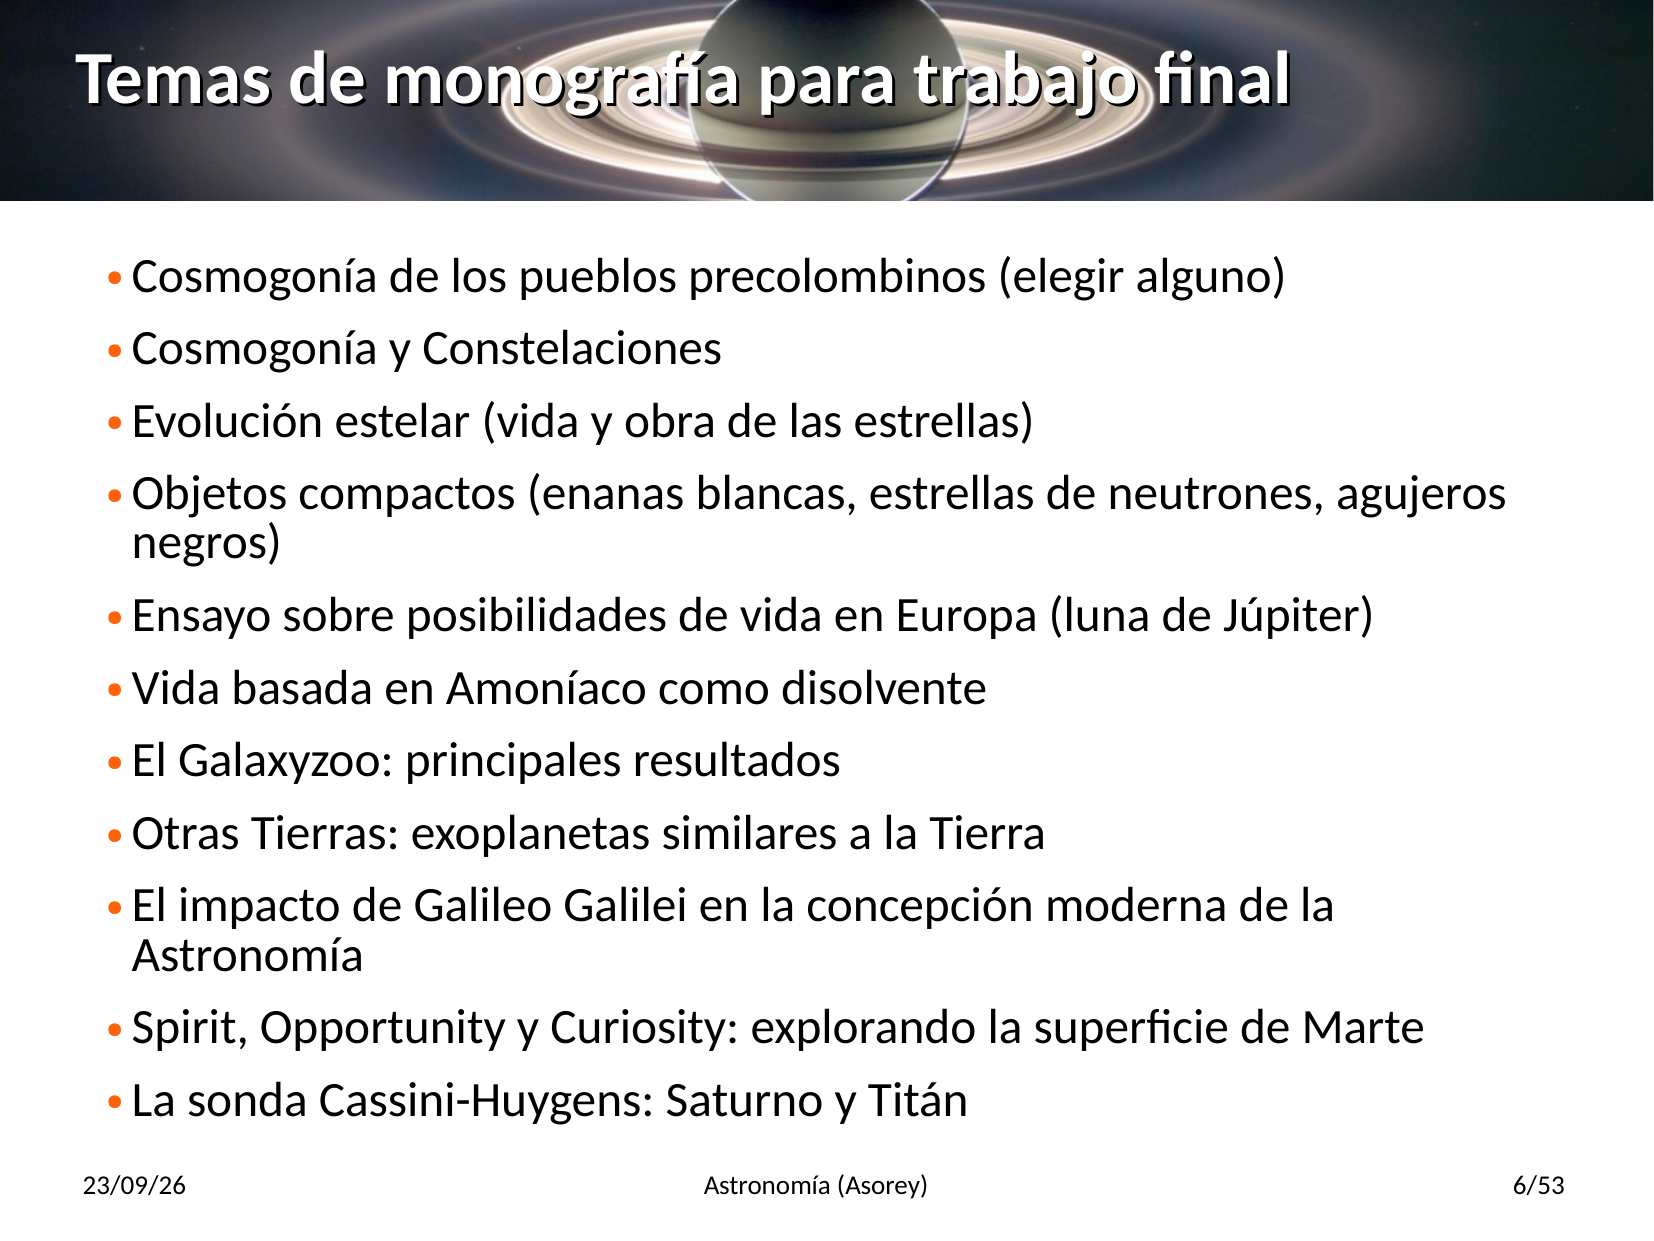

# Temas de monografía para trabajo final
Cosmogonía de los pueblos precolombinos (elegir alguno)
Cosmogonía y Constelaciones
Evolución estelar (vida y obra de las estrellas)
Objetos compactos (enanas blancas, estrellas de neutrones, agujeros negros)
Ensayo sobre posibilidades de vida en Europa (luna de Júpiter)
Vida basada en Amoníaco como disolvente
El Galaxyzoo: principales resultados
Otras Tierras: exoplanetas similares a la Tierra
El impacto de Galileo Galilei en la concepción moderna de la Astronomía
Spirit, Opportunity y Curiosity: explorando la superficie de Marte
La sonda Cassini-Huygens: Saturno y Titán
Astronomía (Asorey)
6